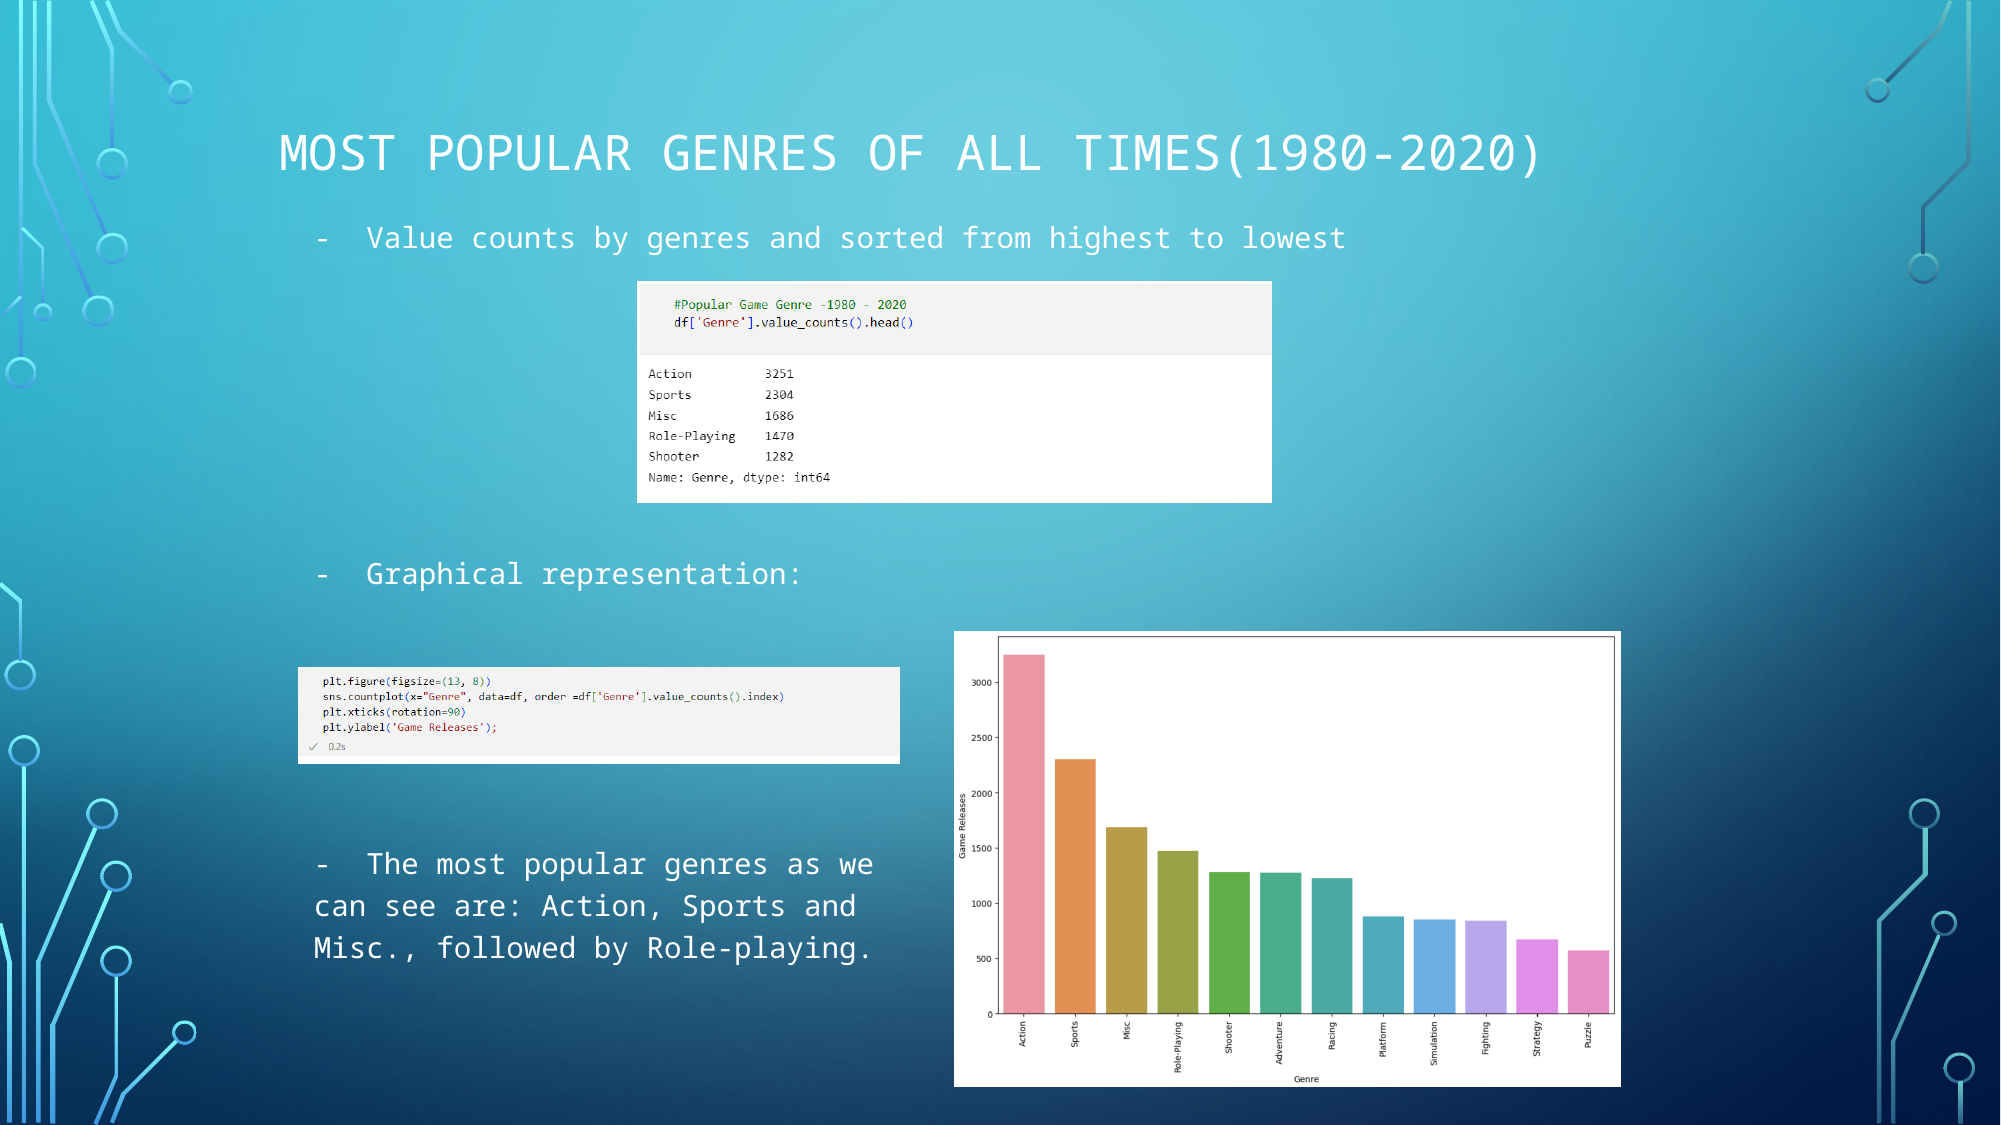

Most popular genres of all times(1980-2020)
# - Value counts by genres and sorted from highest to lowest
- Graphical representation:
- The most popular genres as we can see are: Action, Sports and Misc., followed by Role-playing.